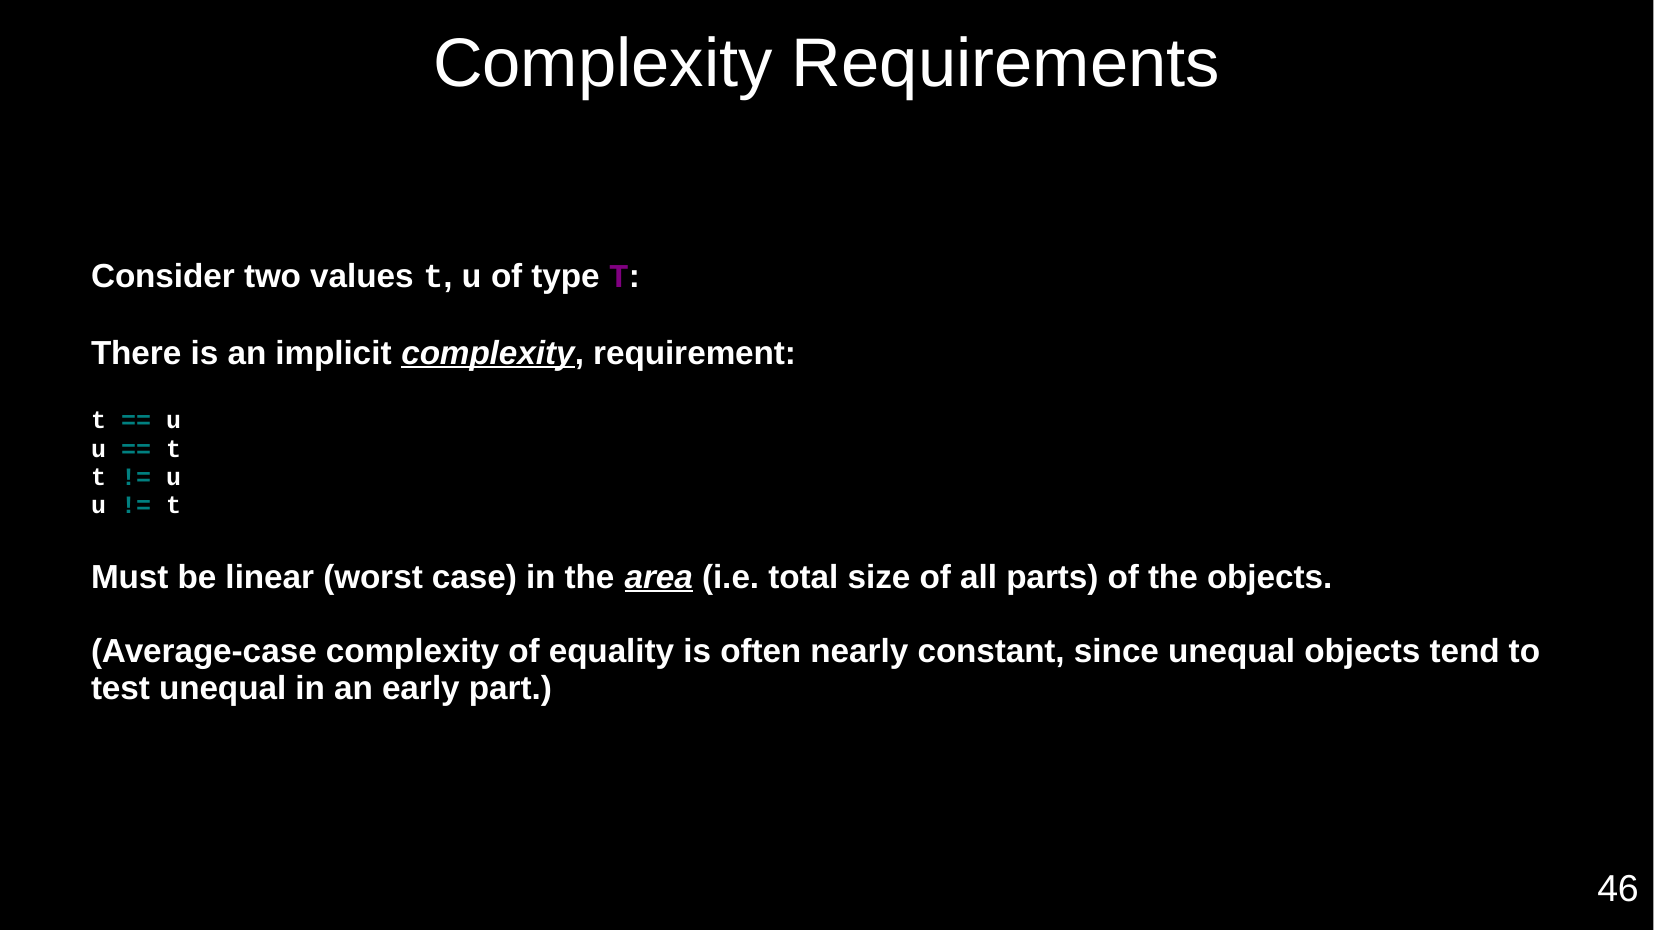

# Complexity Requirements
Consider two values t, u of type T:
There is an implicit complexity, requirement:
t == u
u == t
t != u
u != t
Must be linear (worst case) in the area (i.e. total size of all parts) of the objects.
(Average-case complexity of equality is often nearly constant, since unequal objects tend to test unequal in an early part.)